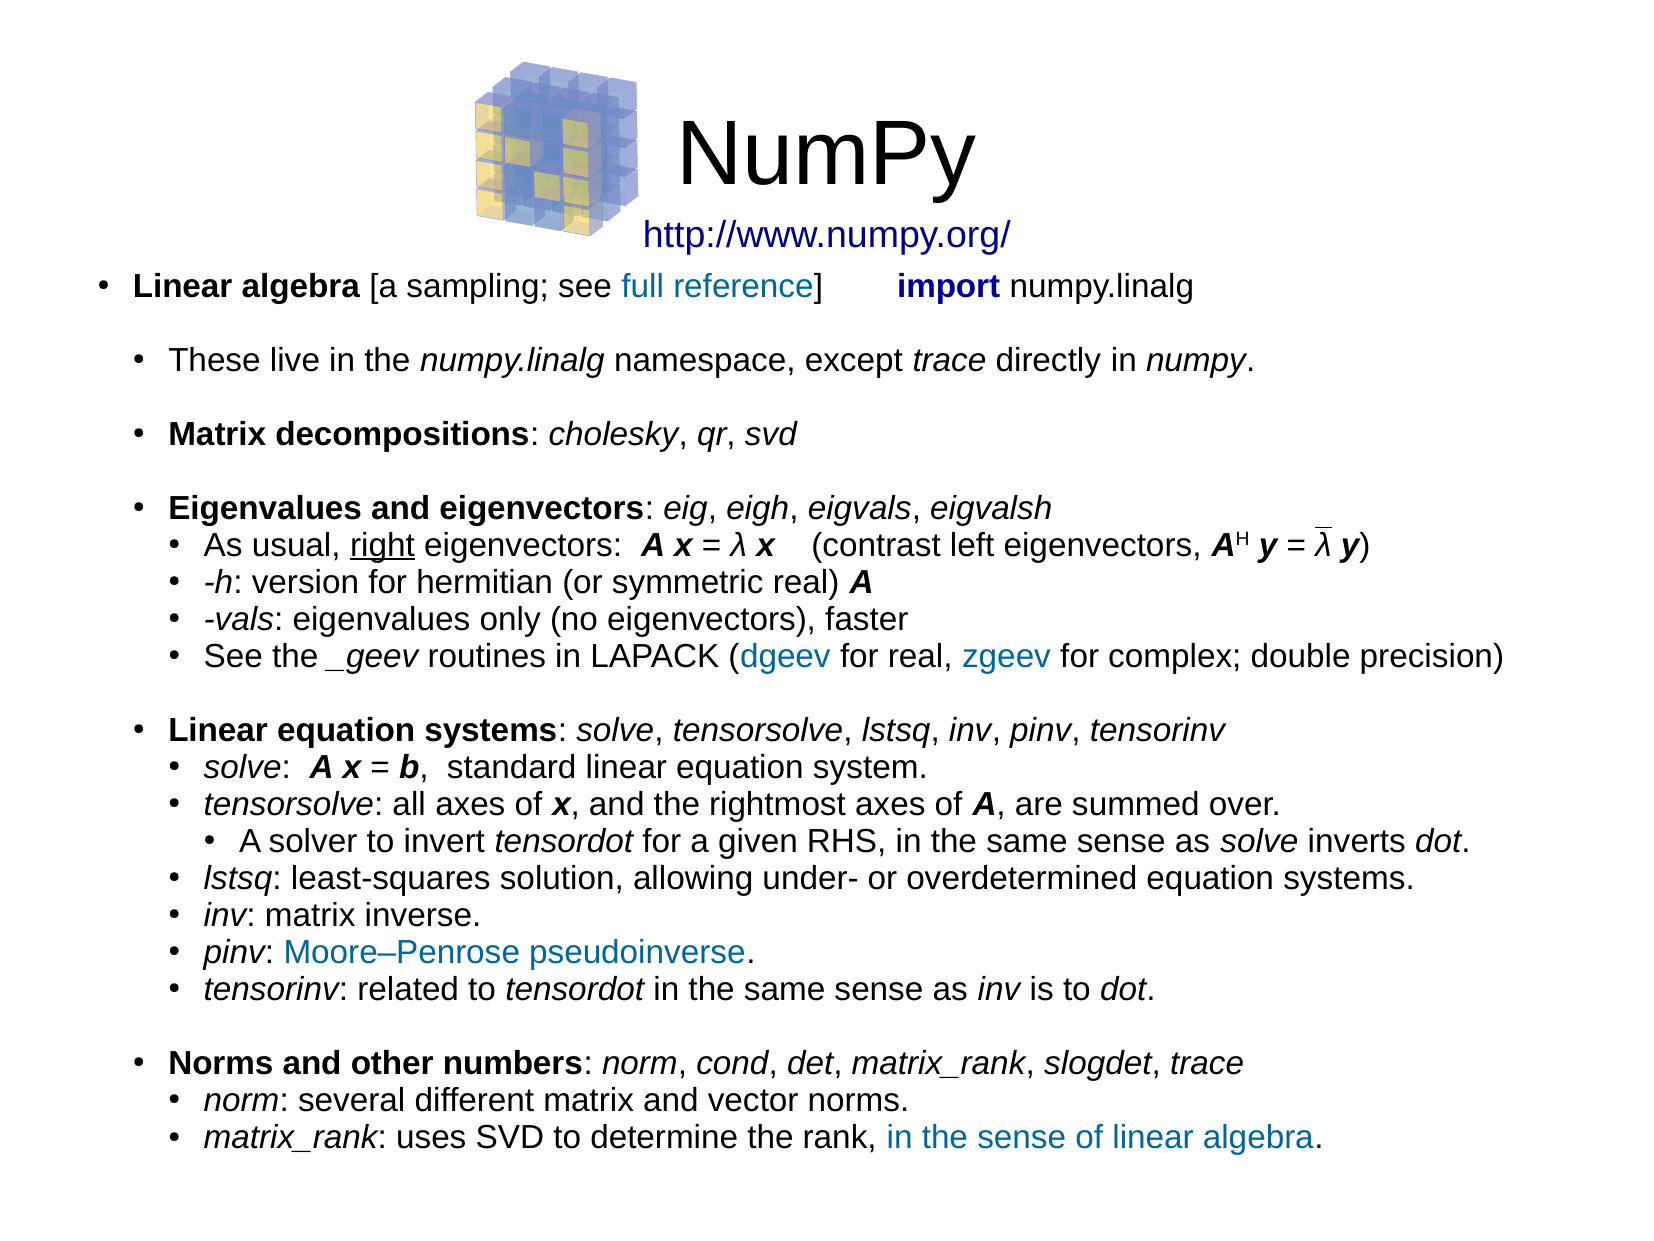

# NumPy
http://www.numpy.org/
Linear algebra [a sampling; see full reference] import numpy.linalg
These live in the numpy.linalg namespace, except trace directly in numpy.
Matrix decompositions: cholesky, qr, svd
Eigenvalues and eigenvectors: eig, eigh, eigvals, eigvalsh
As usual, right eigenvectors: A x = λ x (contrast left eigenvectors, AH y = λ y)
-h: version for hermitian (or symmetric real) A
-vals: eigenvalues only (no eigenvectors), faster
See the _geev routines in LAPACK (dgeev for real, zgeev for complex; double precision)
Linear equation systems: solve, tensorsolve, lstsq, inv, pinv, tensorinv
solve: A x = b, standard linear equation system.
tensorsolve: all axes of x, and the rightmost axes of A, are summed over.
A solver to invert tensordot for a given RHS, in the same sense as solve inverts dot.
lstsq: least-squares solution, allowing under- or overdetermined equation systems.
inv: matrix inverse.
pinv: Moore–Penrose pseudoinverse.
tensorinv: related to tensordot in the same sense as inv is to dot.
Norms and other numbers: norm, cond, det, matrix_rank, slogdet, trace
norm: several different matrix and vector norms.
matrix_rank: uses SVD to determine the rank, in the sense of linear algebra.